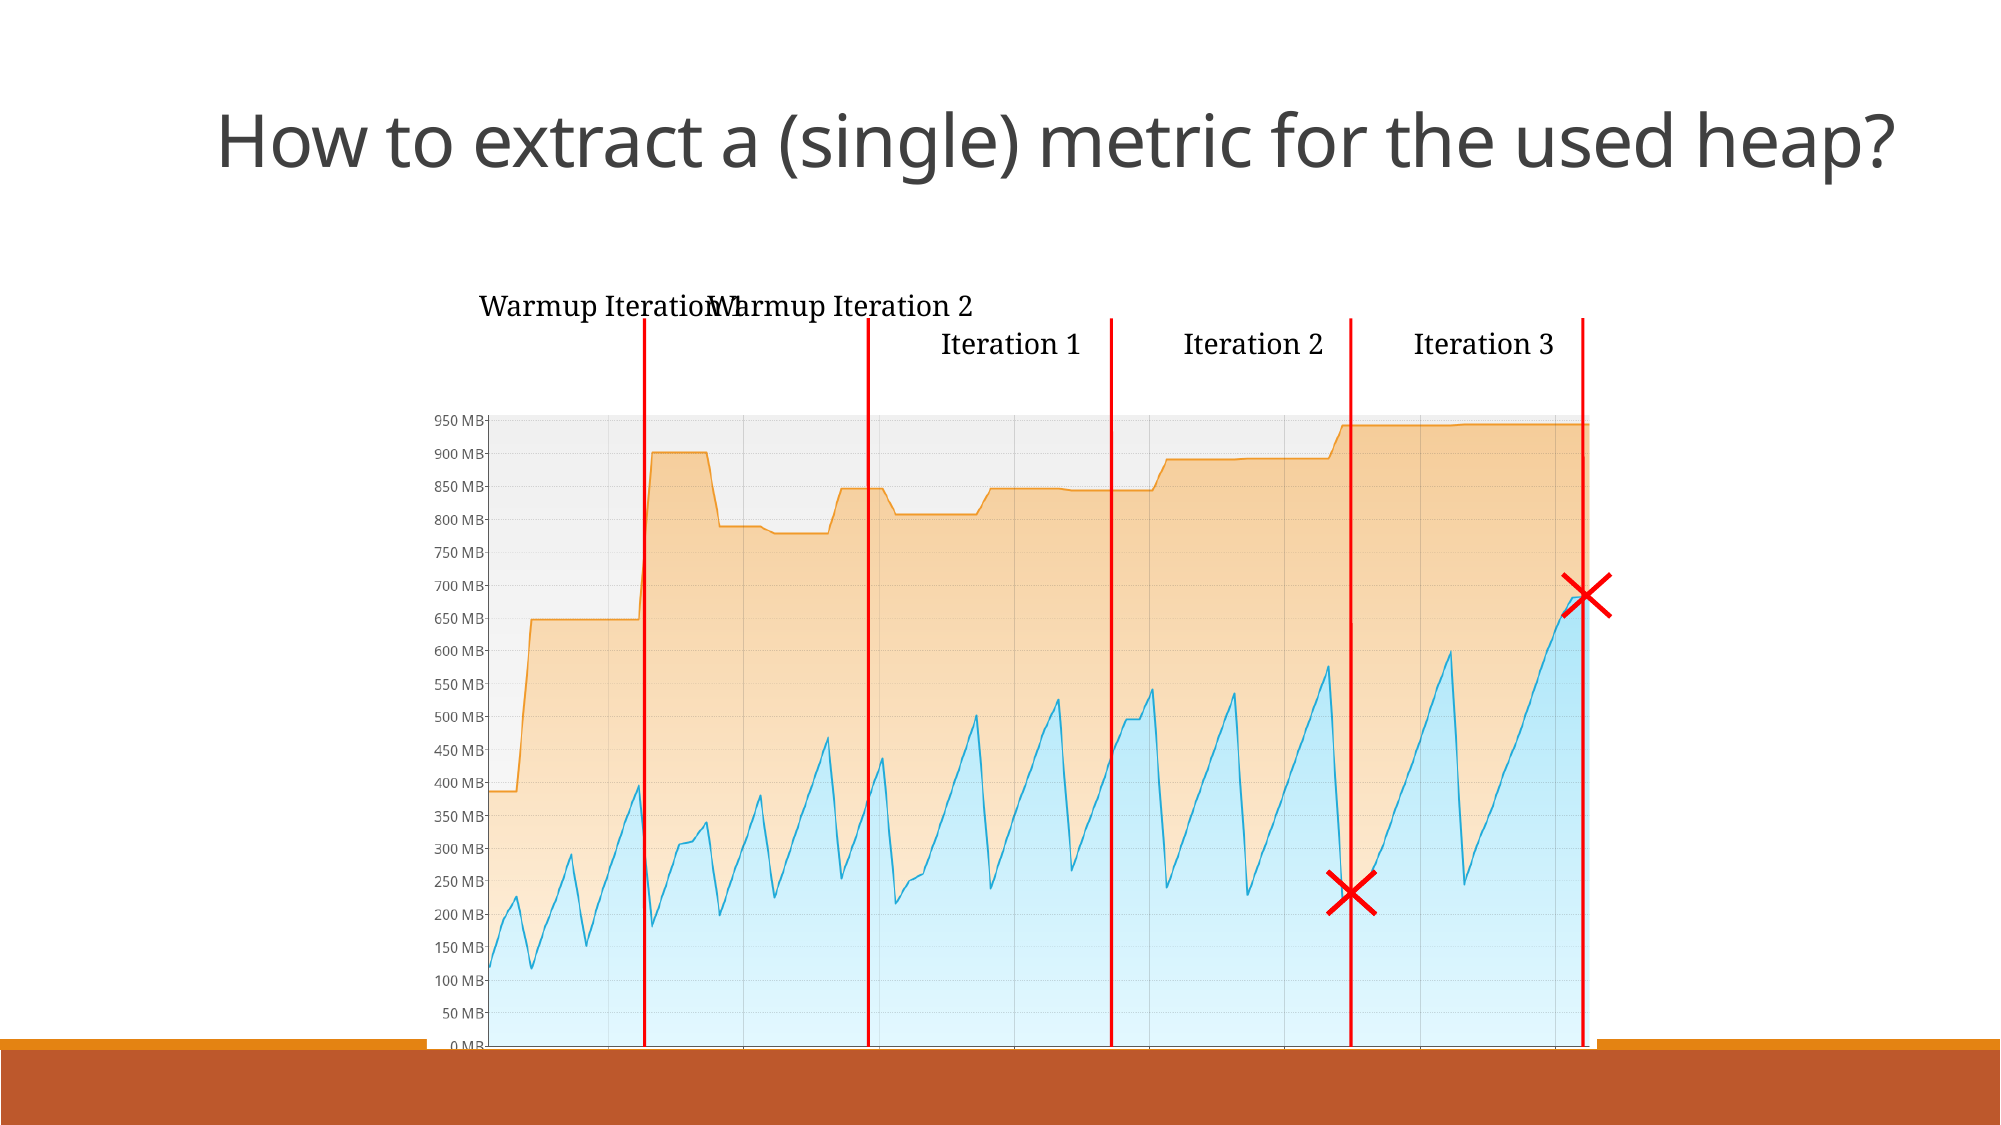

# How to extract a (single) metric for the used heap?
Warmup Iteration 1
Warmup Iteration 2
 Iteration 1
 Iteration 2
 Iteration 3